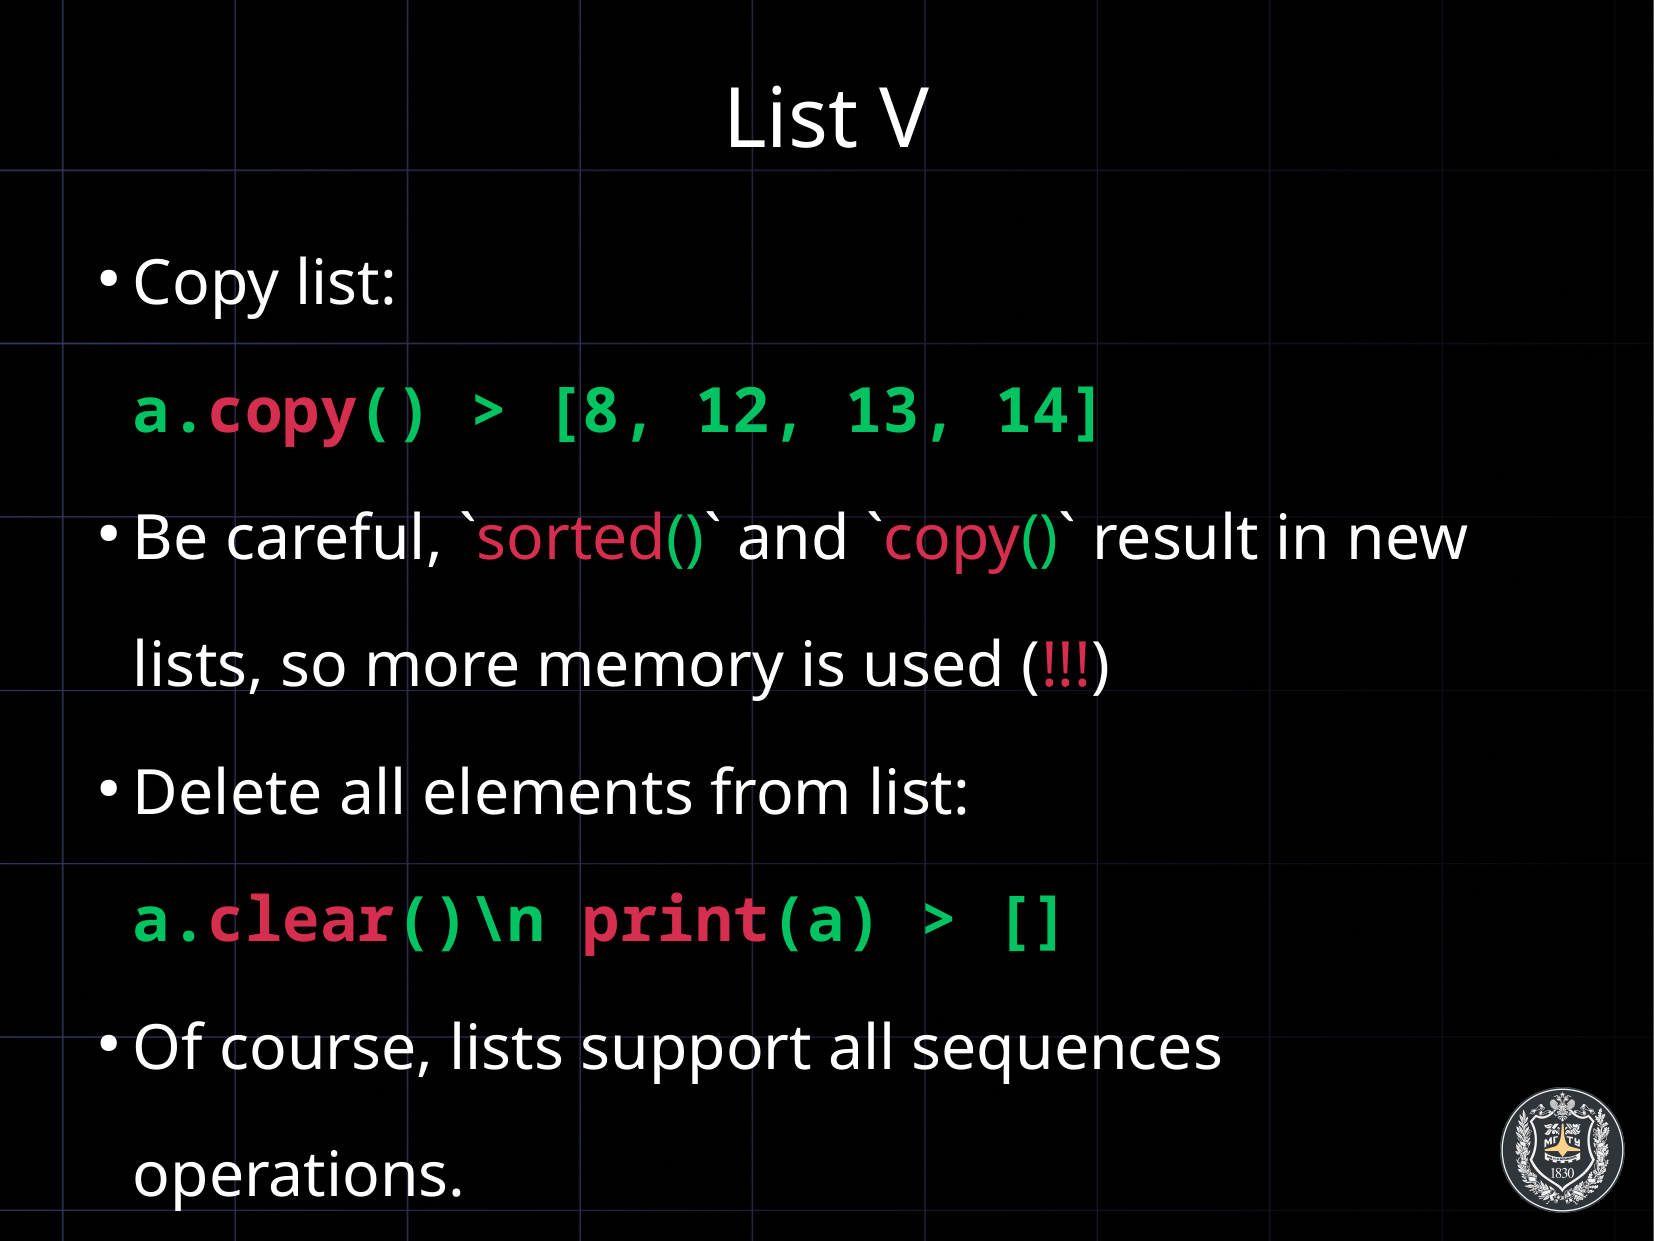

# List V
Copy list:
a.copy() > [8, 12, 13, 14]
Be careful, `sorted()` and `copy()` result in new lists, so more memory is used (!!!)
Delete all elements from list:
a.clear()\n print(a) > []
Of course, lists support all sequences operations.
Arrays in languages like C\C++, Go, Rust, etc. allow you to store only elements of single type in them. In Python elements of any time can be saved in list (!!!)
a = [8, 'Hello!', [[]], list()]